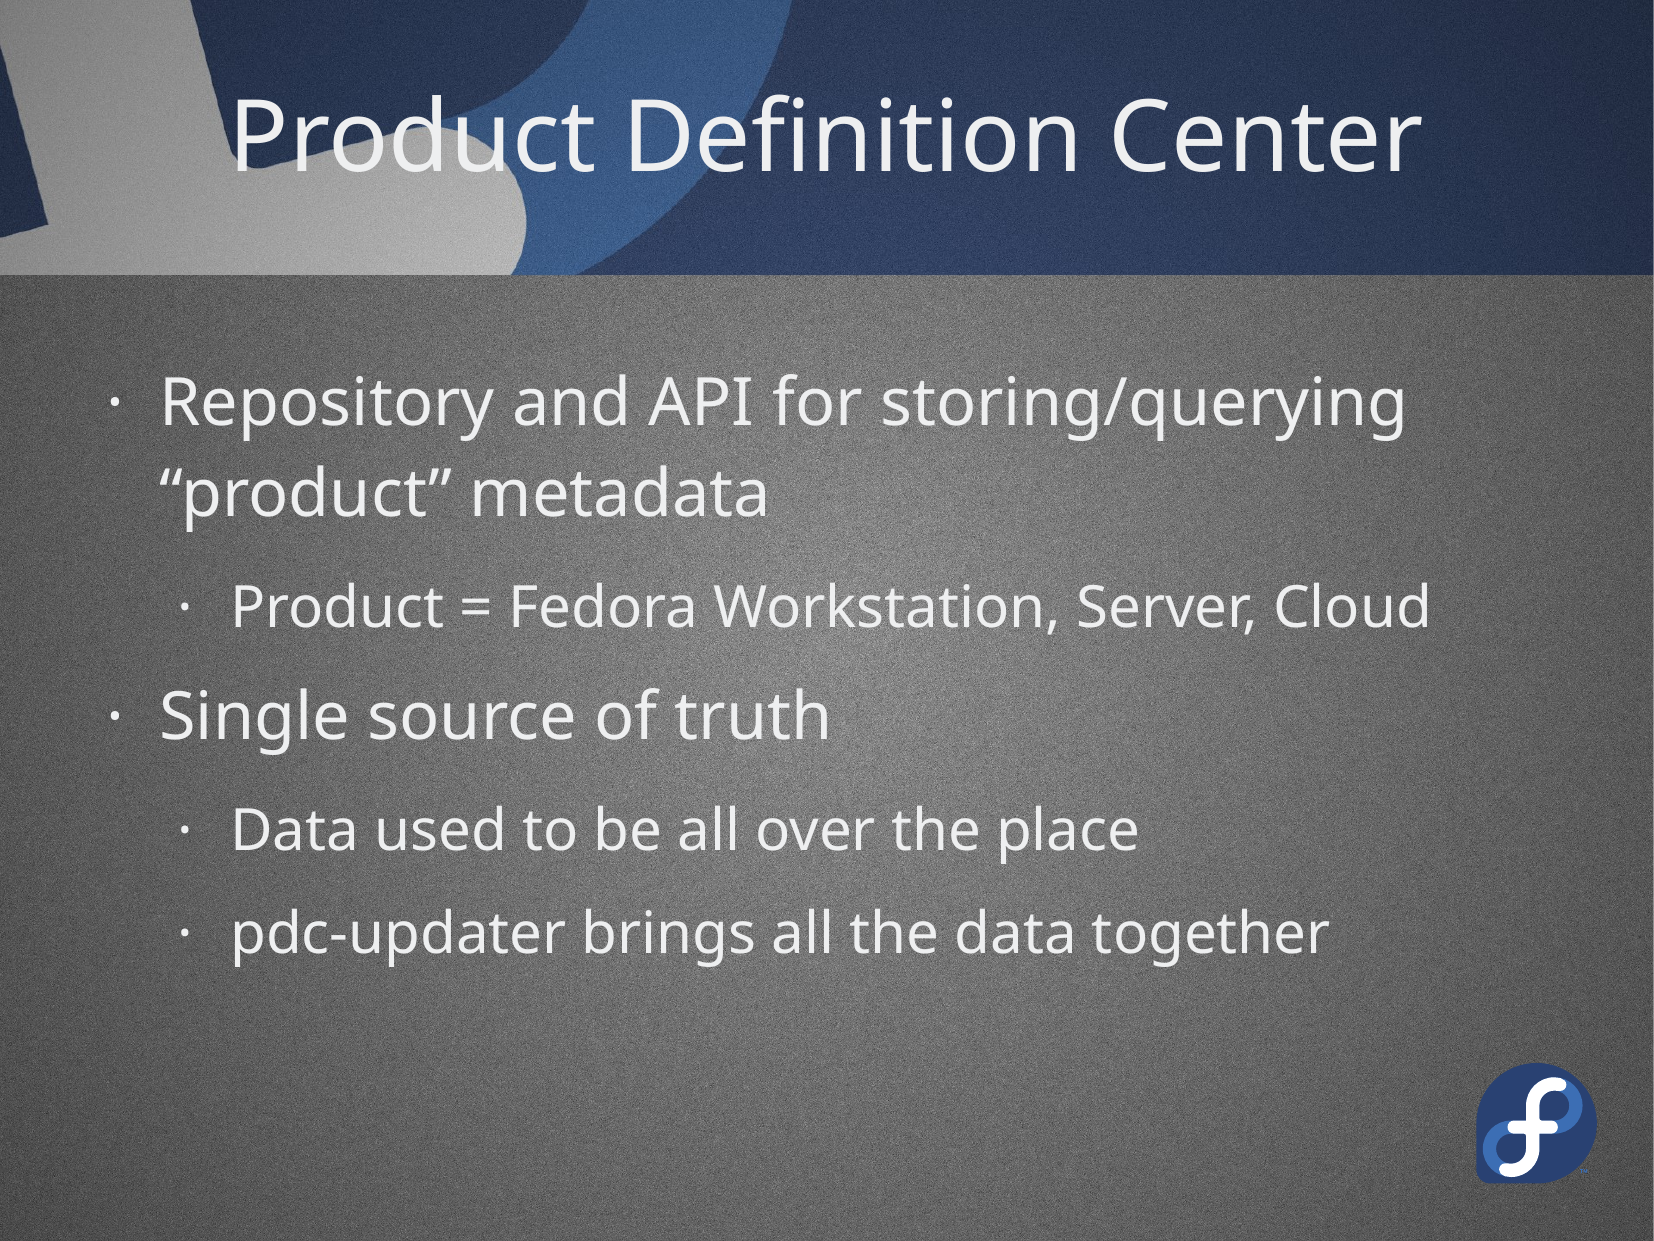

# Product Definition Center
Repository and API for storing/querying “product” metadata
Product = Fedora Workstation, Server, Cloud
Single source of truth
Data used to be all over the place
pdc-updater brings all the data together